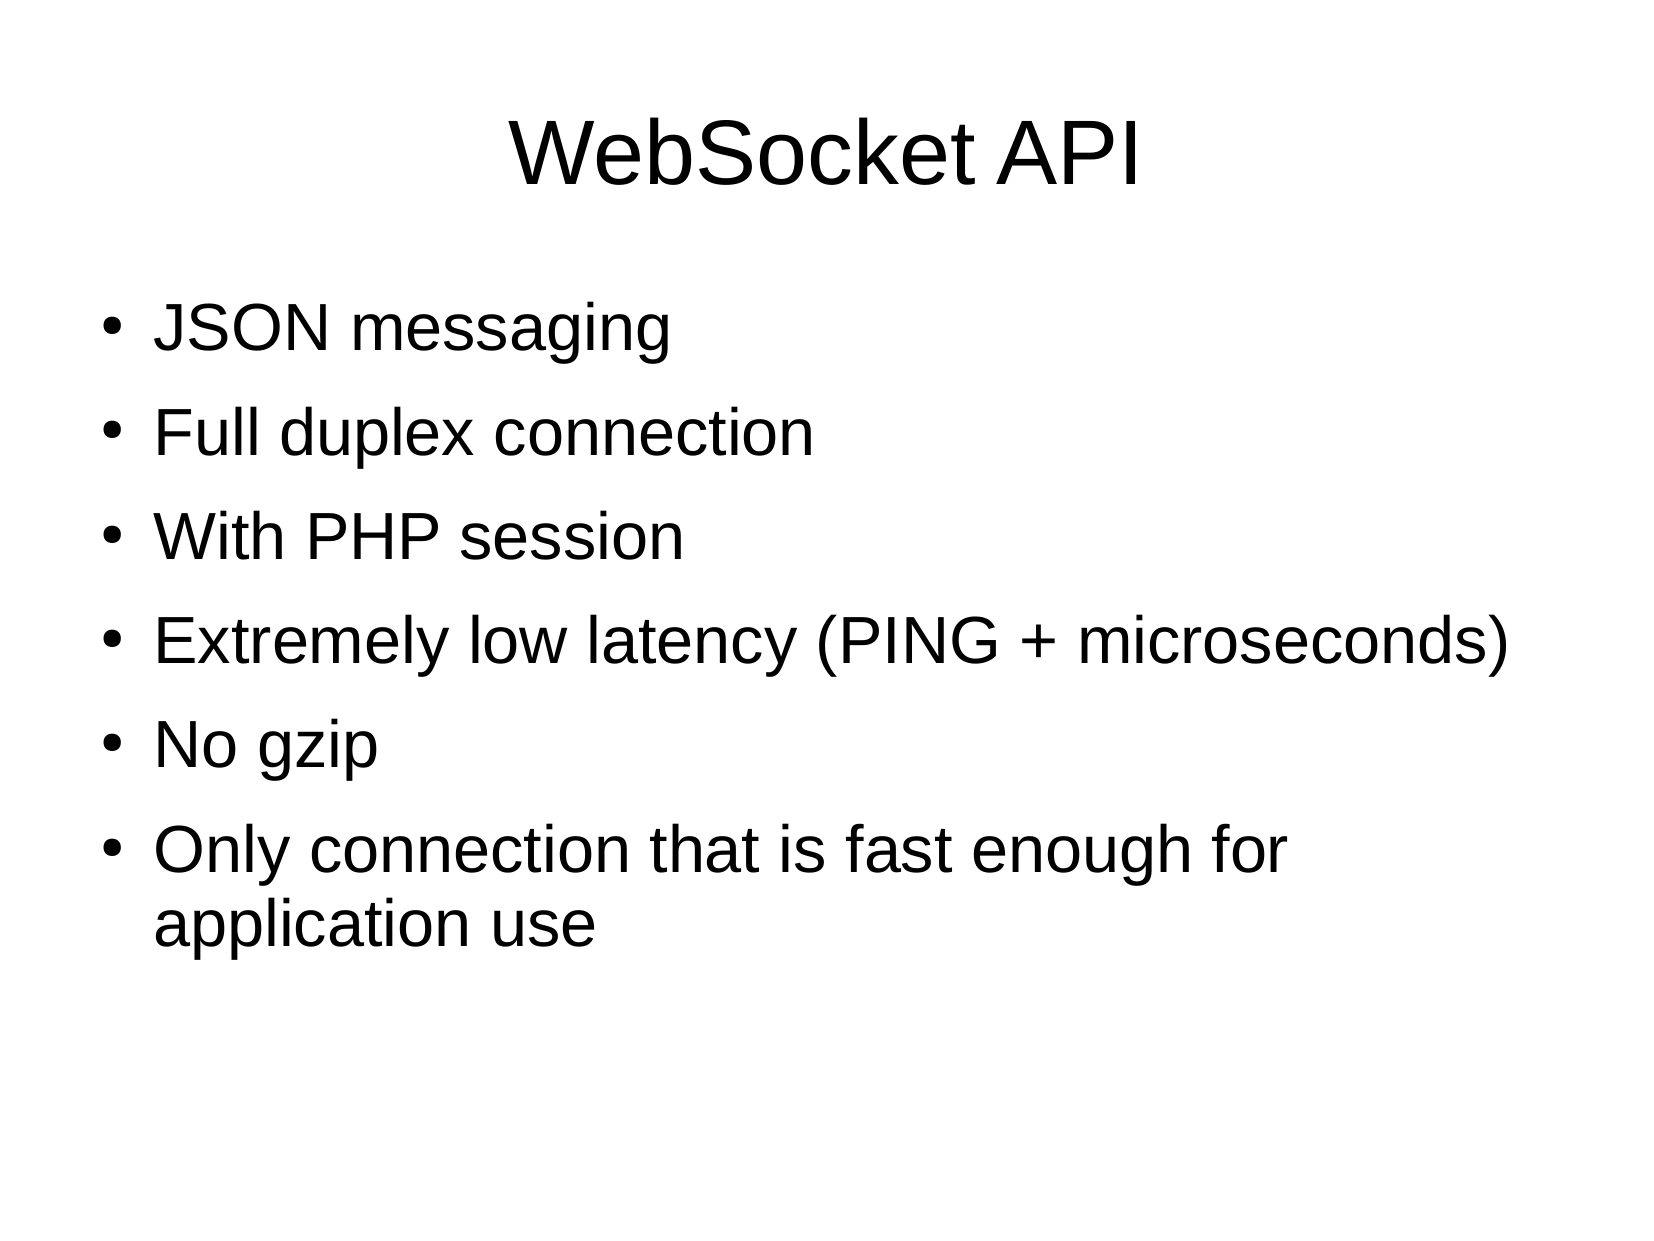

# WebSocket API
JSON messaging
Full duplex connection
With PHP session
Extremely low latency (PING + microseconds)
No gzip
Only connection that is fast enough for application use